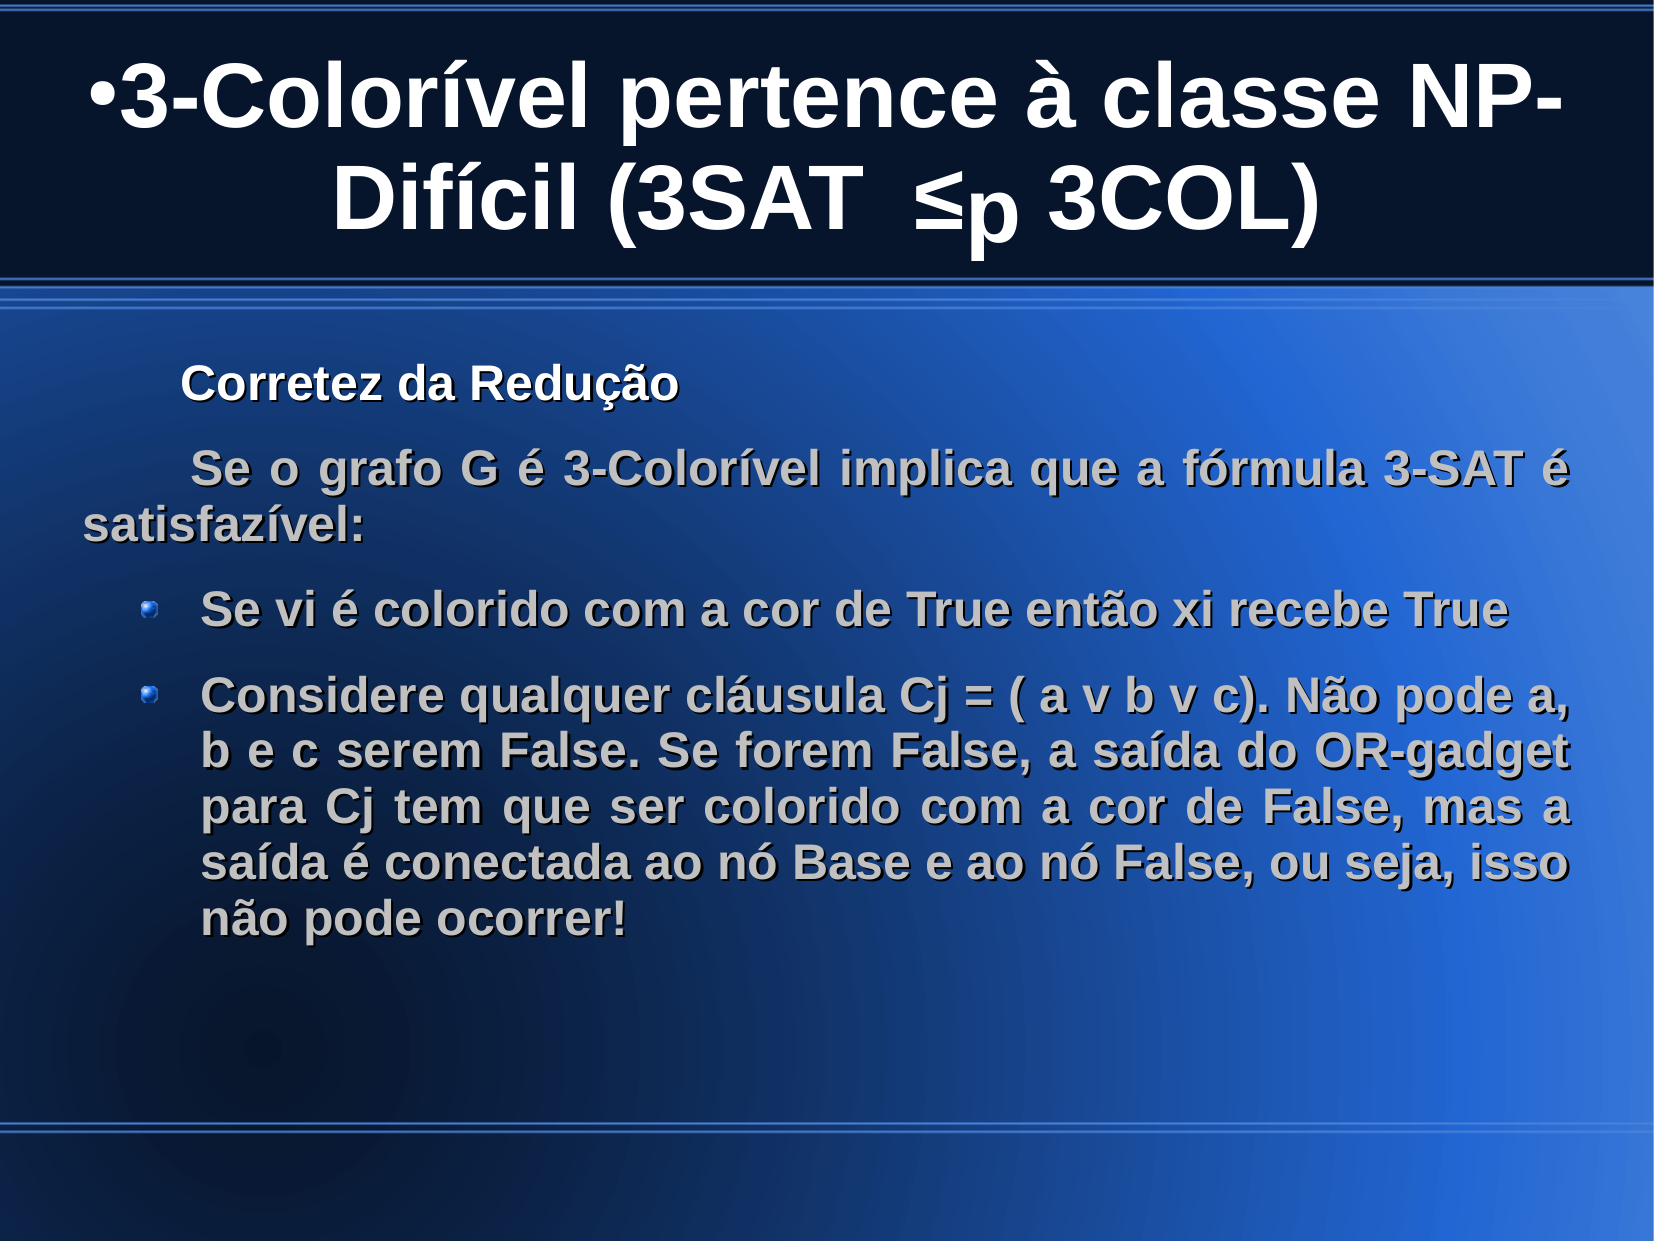

# 3-Colorível pertence à classe NP-Difícil (3SAT ≤p 3COL)
 Corretez da Redução
 Se o grafo G é 3-Colorível implica que a fórmula 3-SAT é satisfazível:
Se vi é colorido com a cor de True então xi recebe True
Considere qualquer cláusula Cj = ( a v b v c). Não pode a, b e c serem False. Se forem False, a saída do OR-gadget para Cj tem que ser colorido com a cor de False, mas a saída é conectada ao nó Base e ao nó False, ou seja, isso não pode ocorrer!